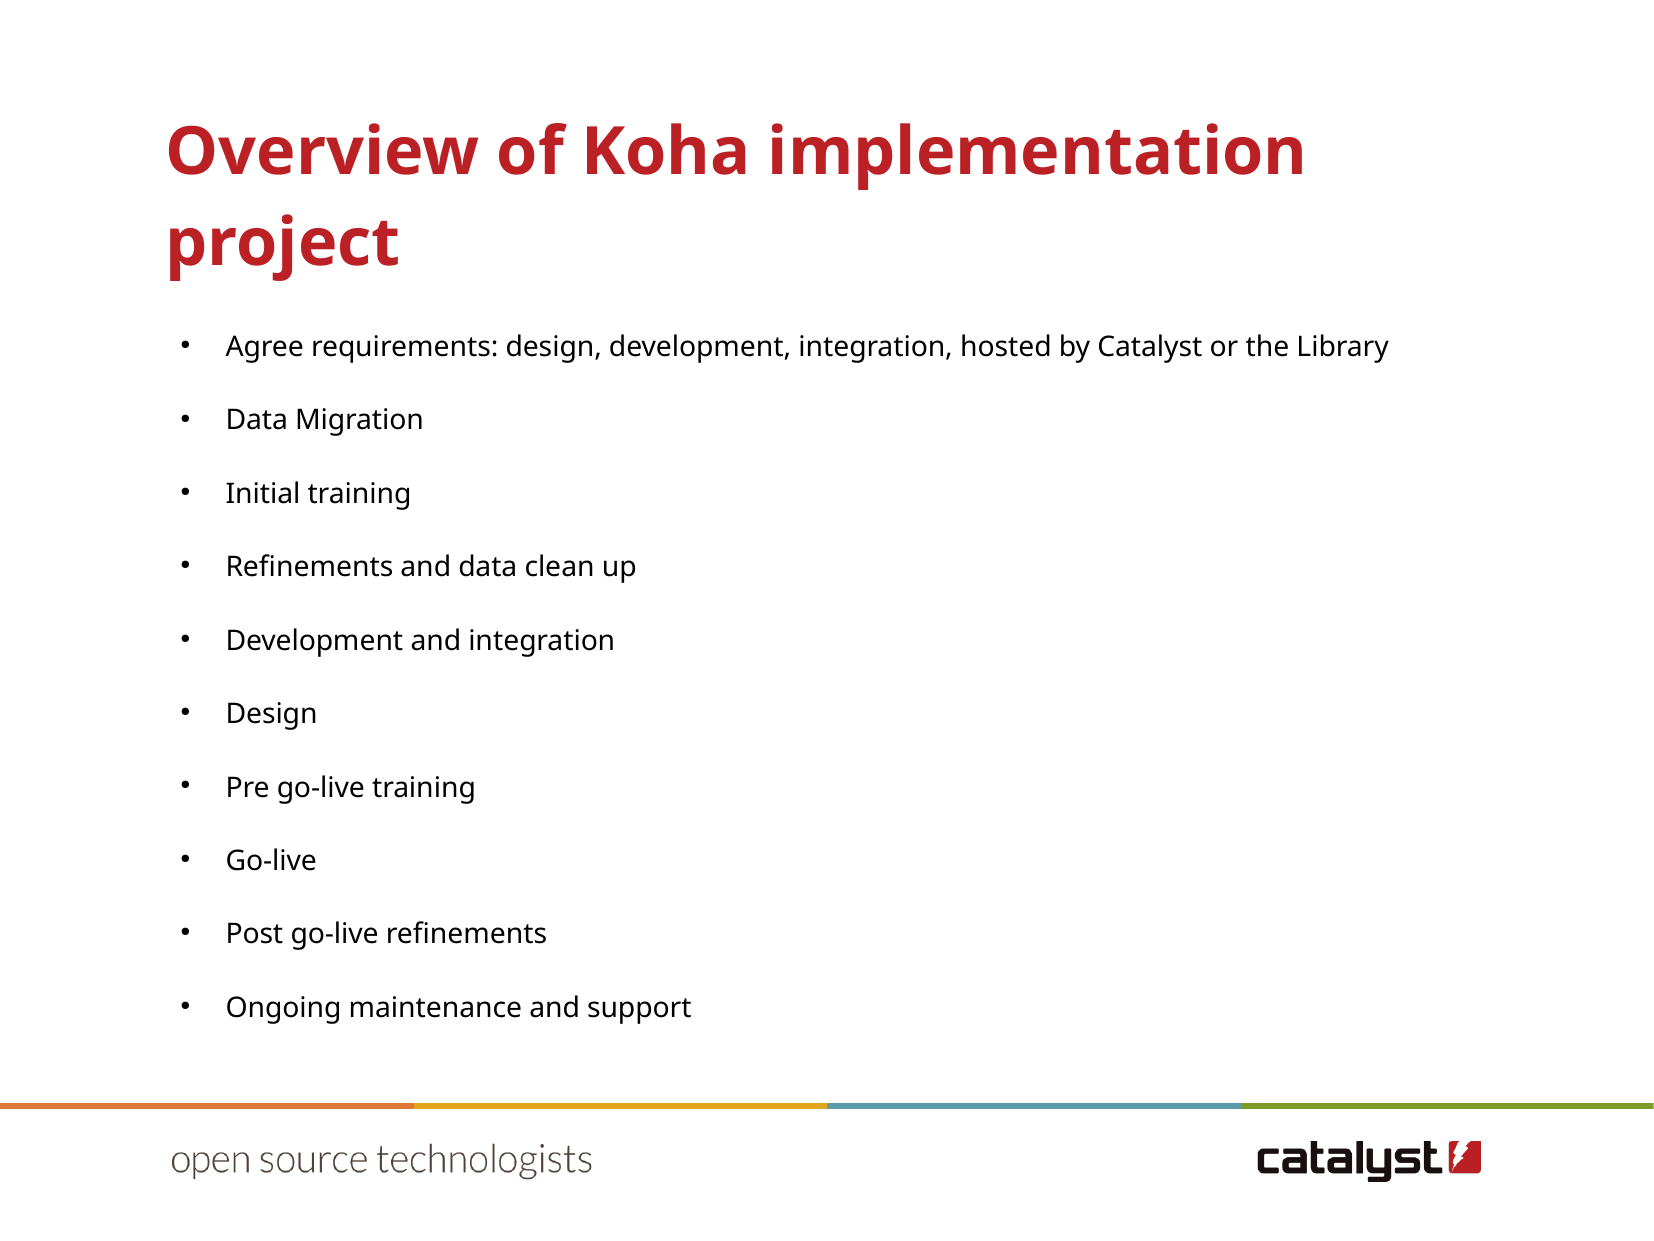

# Overview of Koha implementation project
Agree requirements: design, development, integration, hosted by Catalyst or the Library
Data Migration
Initial training
Refinements and data clean up
Development and integration
Design
Pre go-live training
Go-live
Post go-live refinements
Ongoing maintenance and support